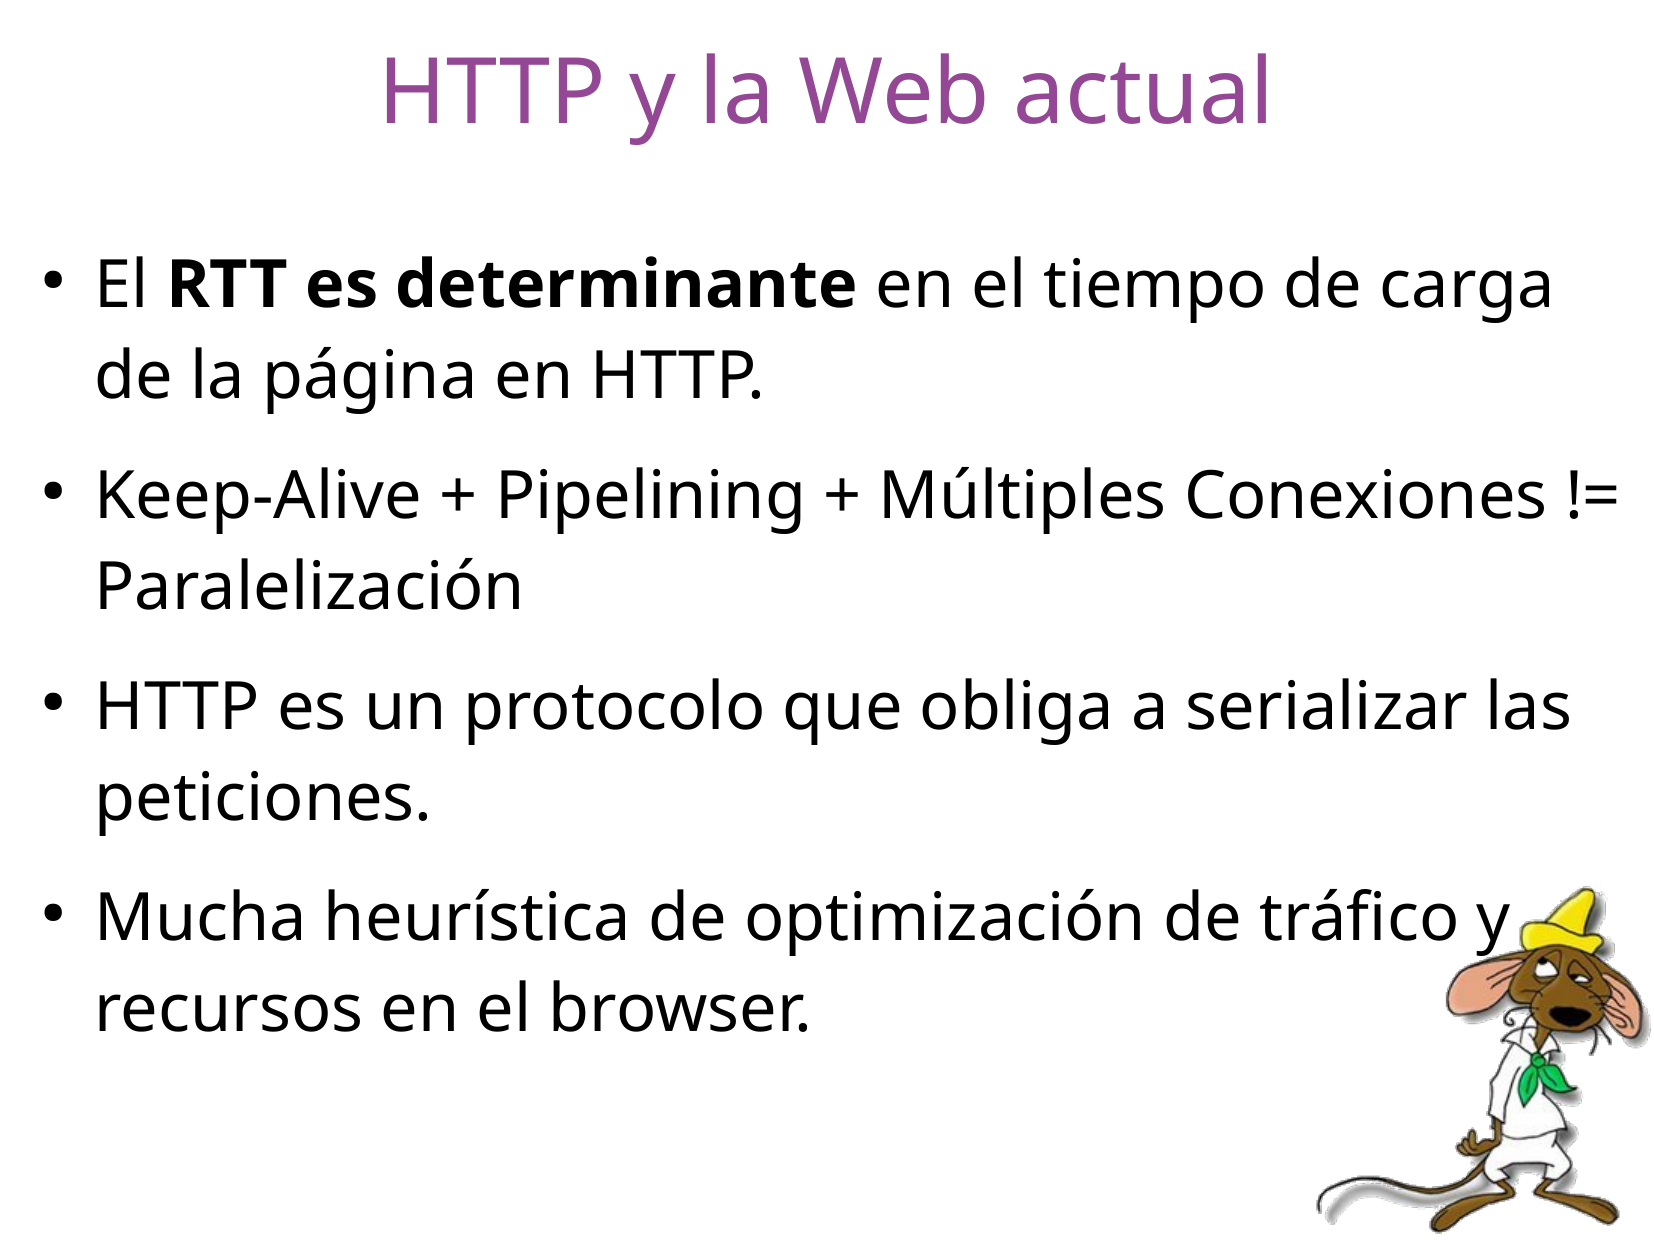

# HTTP y la Web actual
El RTT es determinante en el tiempo de carga de la página en HTTP.
Keep-Alive + Pipelining + Múltiples Conexiones != Paralelización
HTTP es un protocolo que obliga a serializar las peticiones.
Mucha heurística de optimización de tráfico y recursos en el browser.